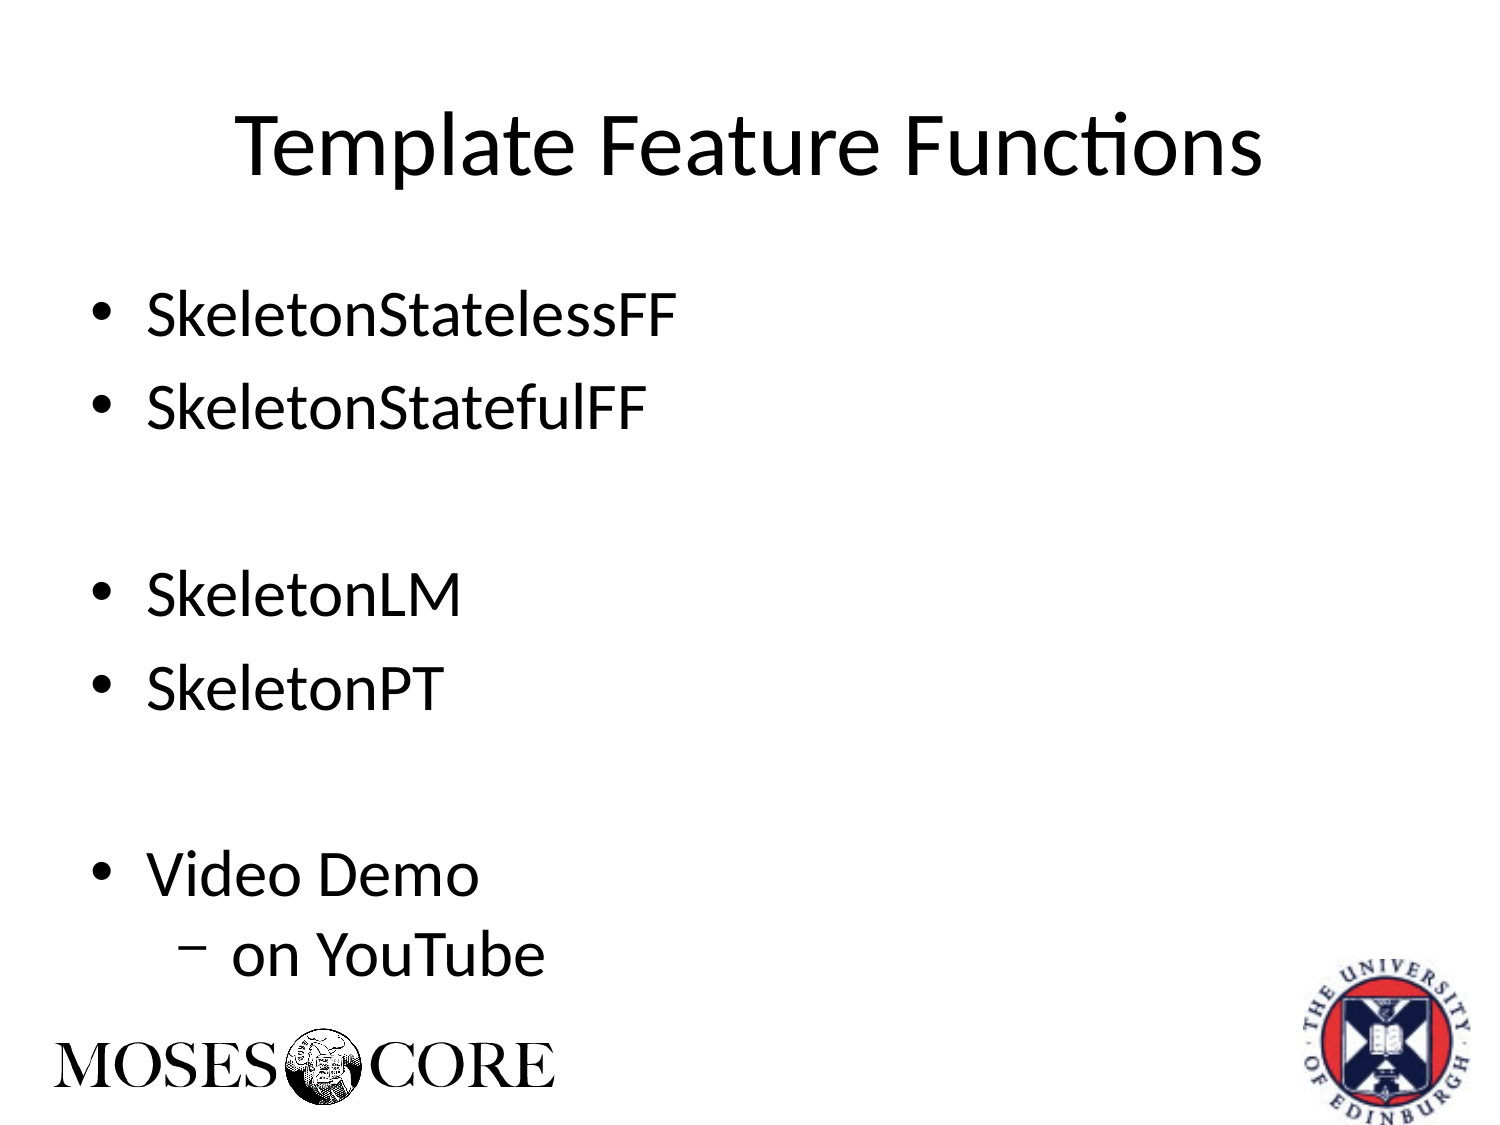

# Template Feature Functions
SkeletonStatelessFF
SkeletonStatefulFF
SkeletonLM
SkeletonPT
Video Demo
on YouTube